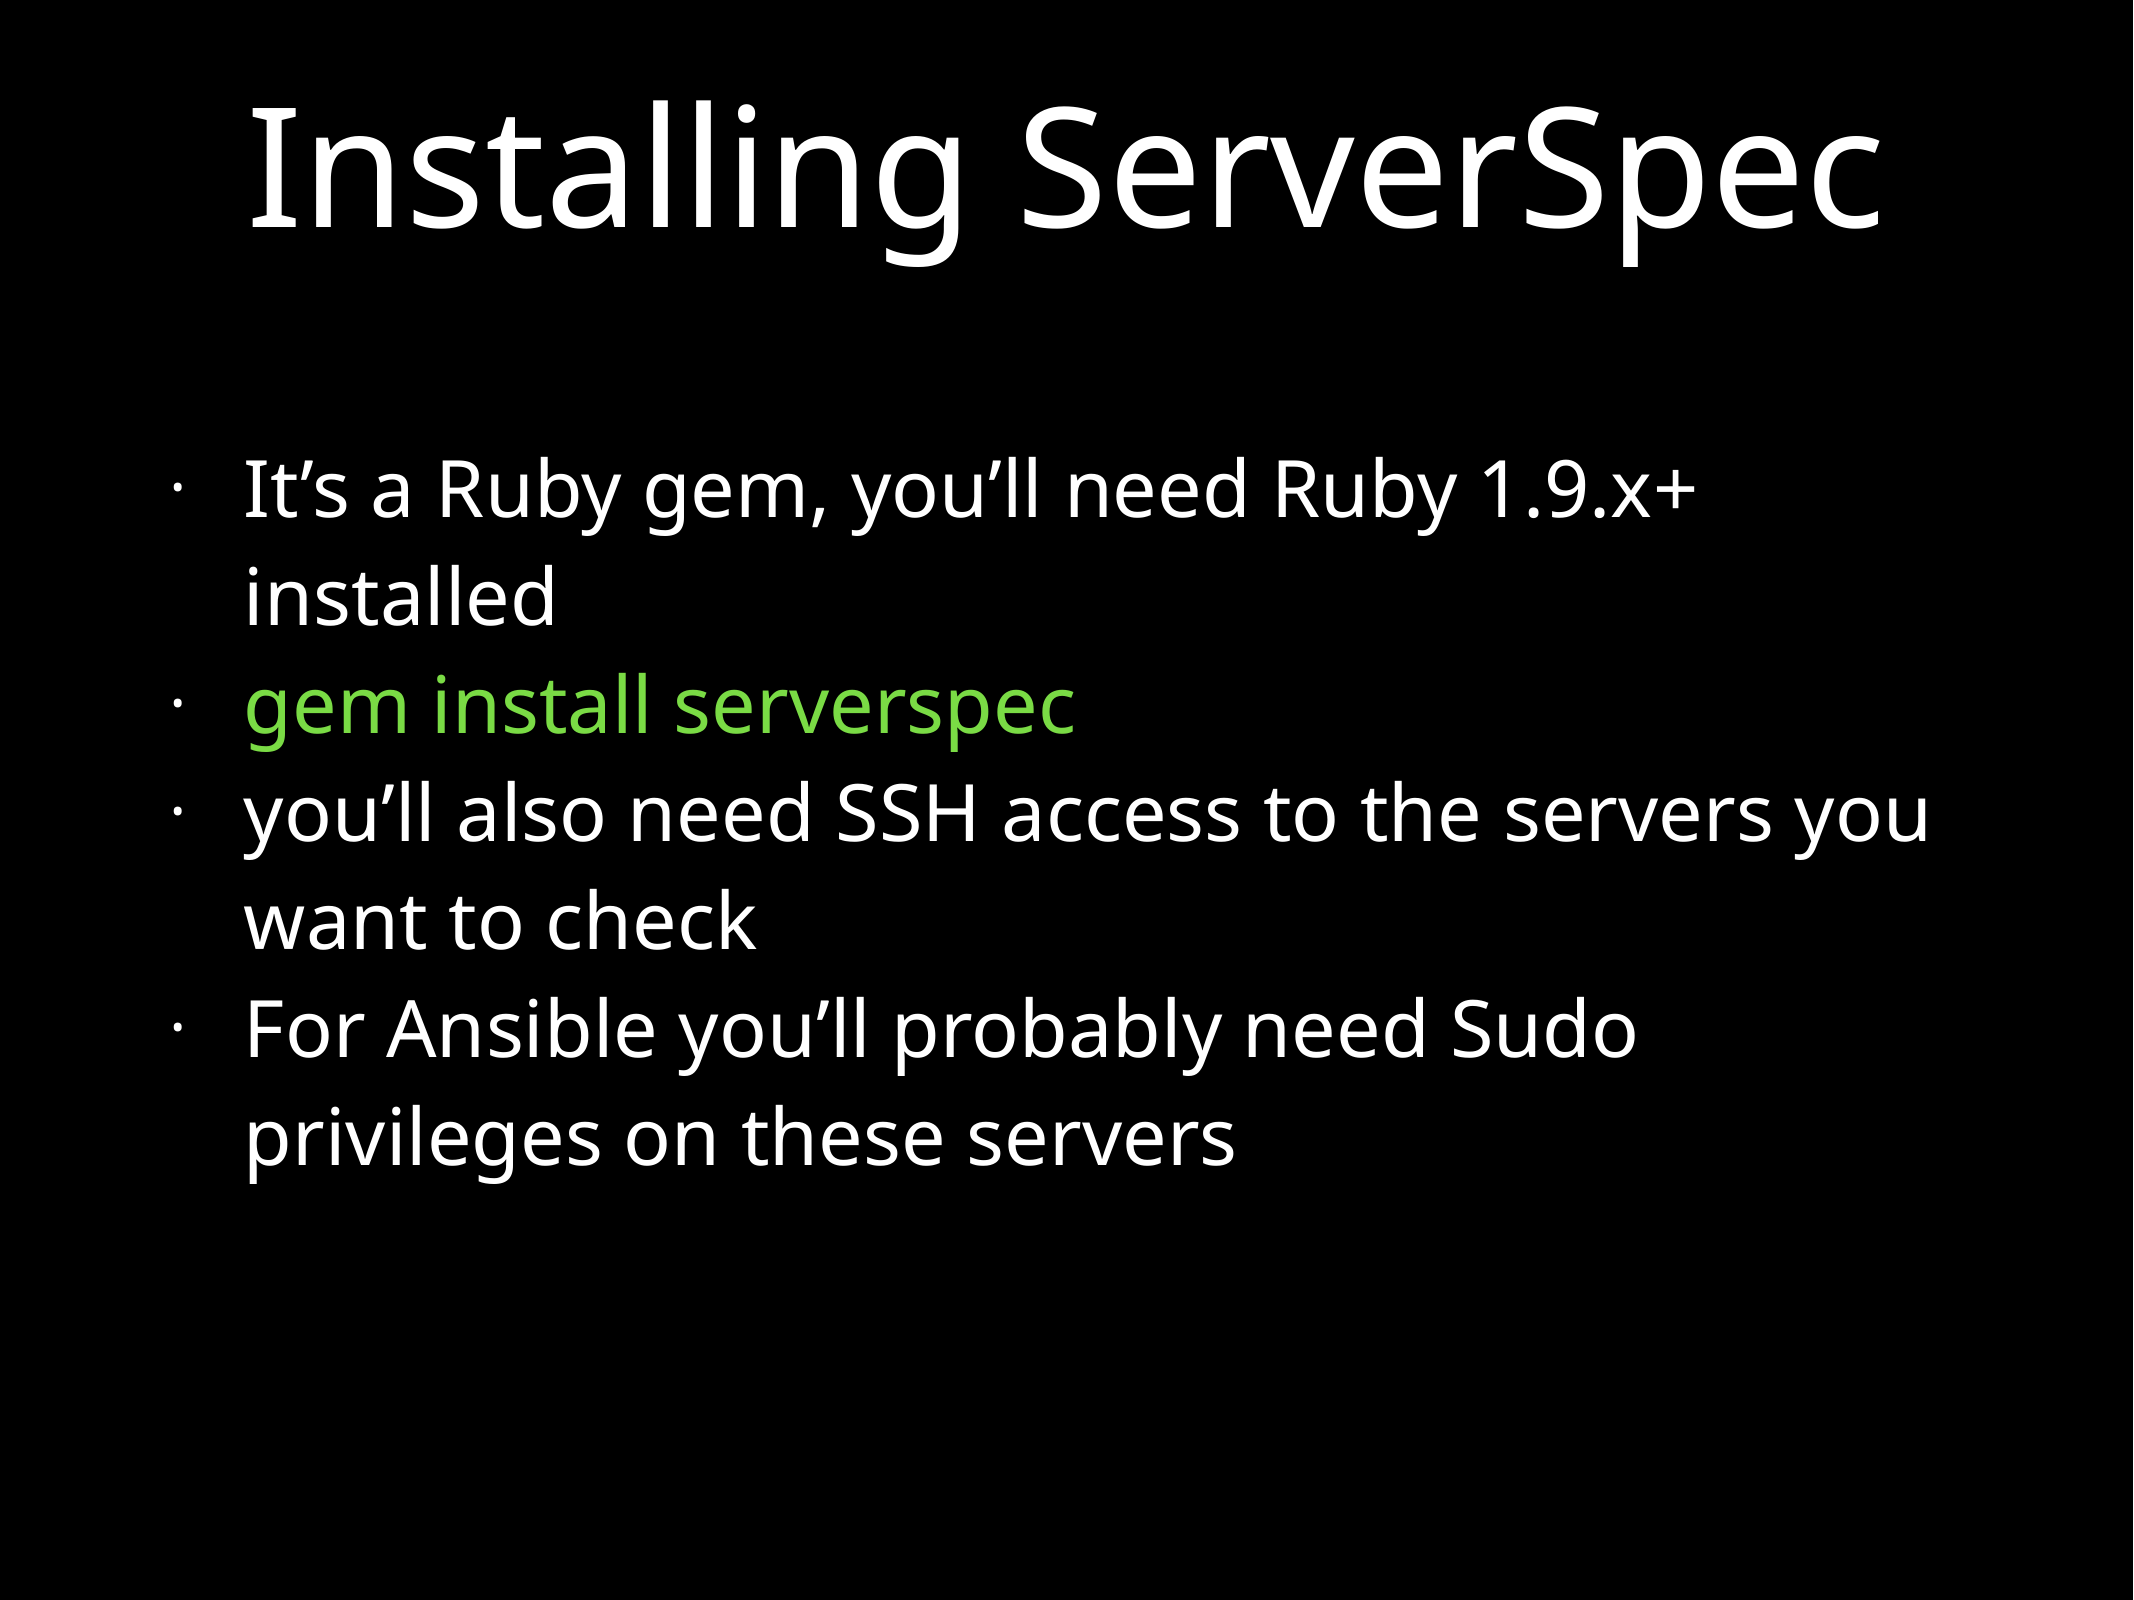

Installing ServerSpec
It’s a Ruby gem, you’ll need Ruby 1.9.x+ installed
gem install serverspec
you’ll also need SSH access to the servers you want to check
For Ansible you’ll probably need Sudo privileges on these servers